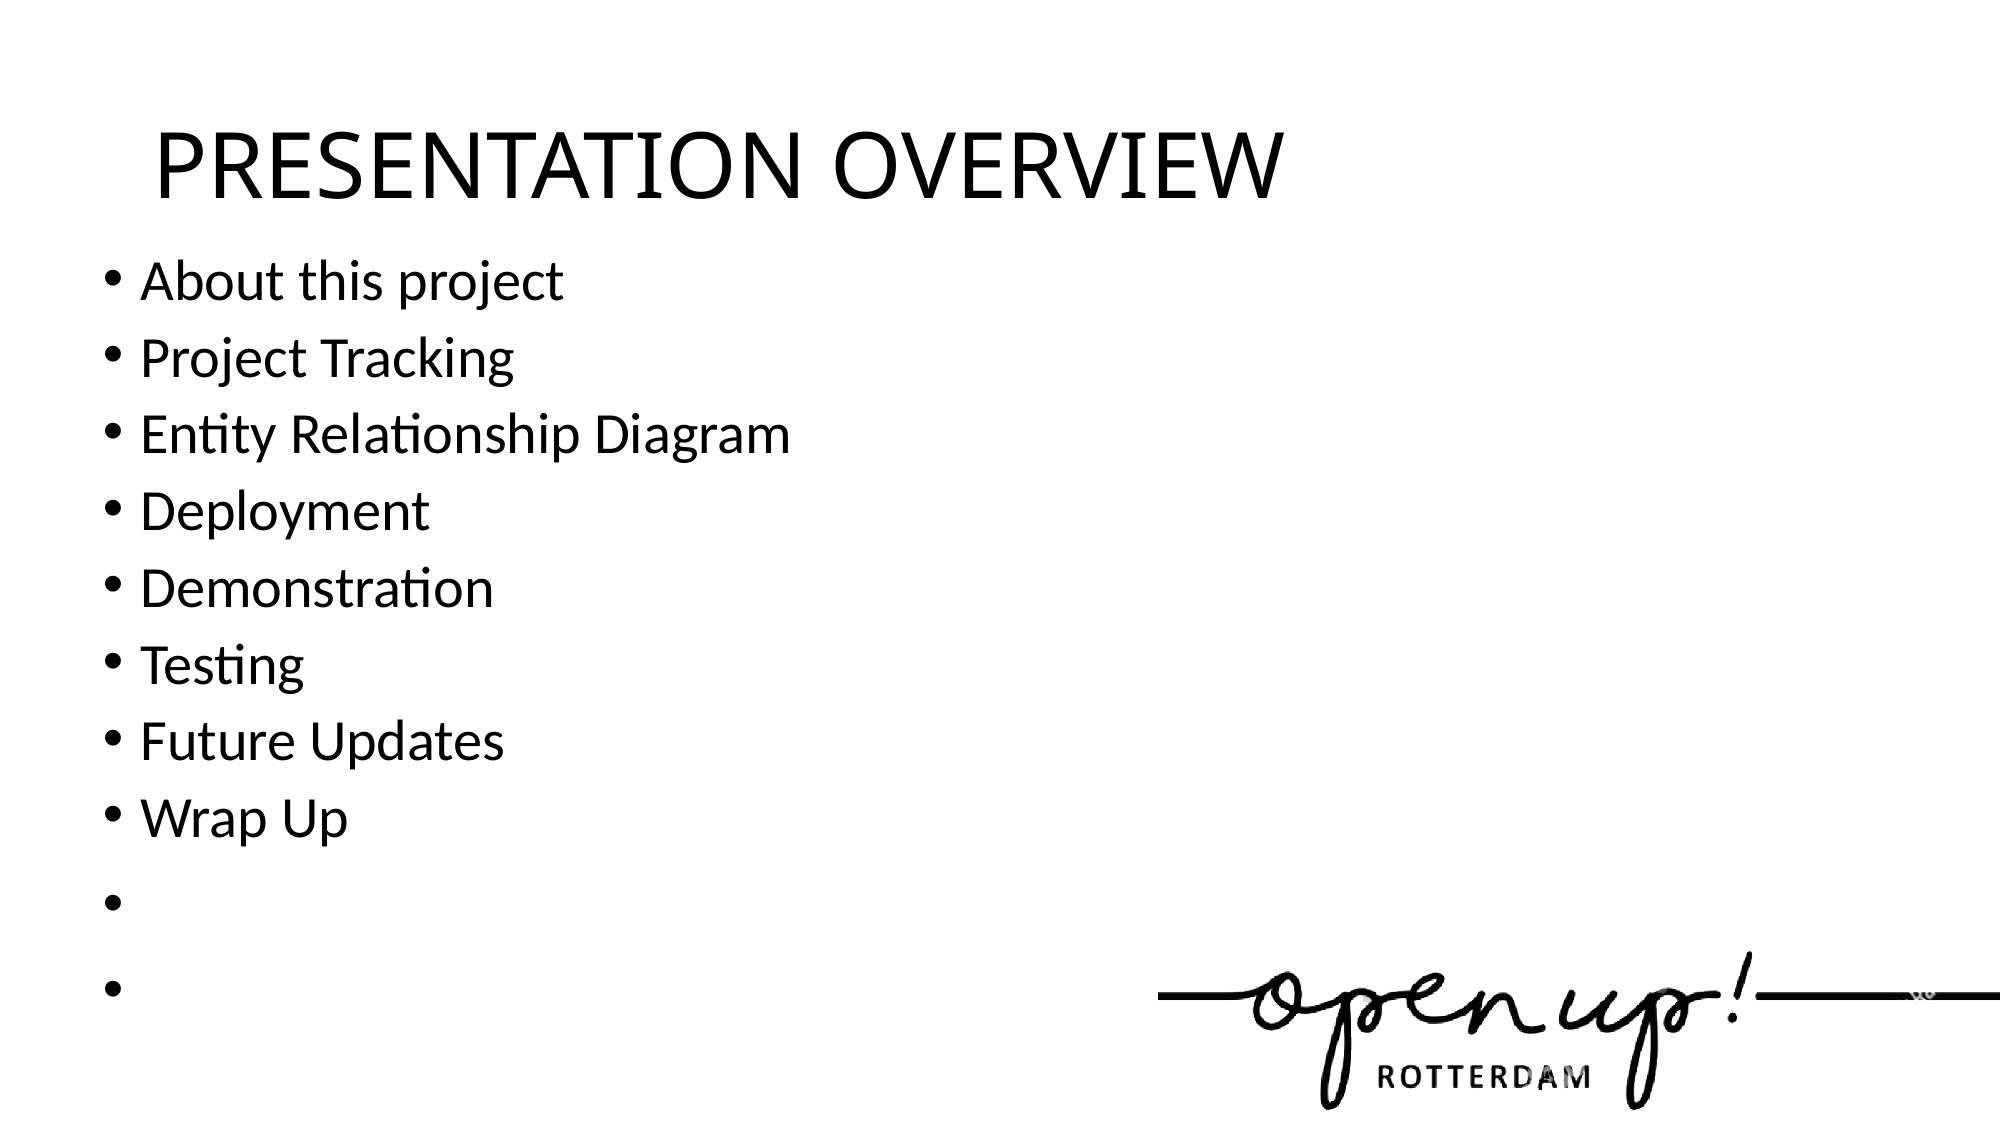

# PRESENTATION OVERVIEW
About this project
Project Tracking
Entity Relationship Diagram
Deployment
Demonstration
Testing
Future Updates
Wrap Up